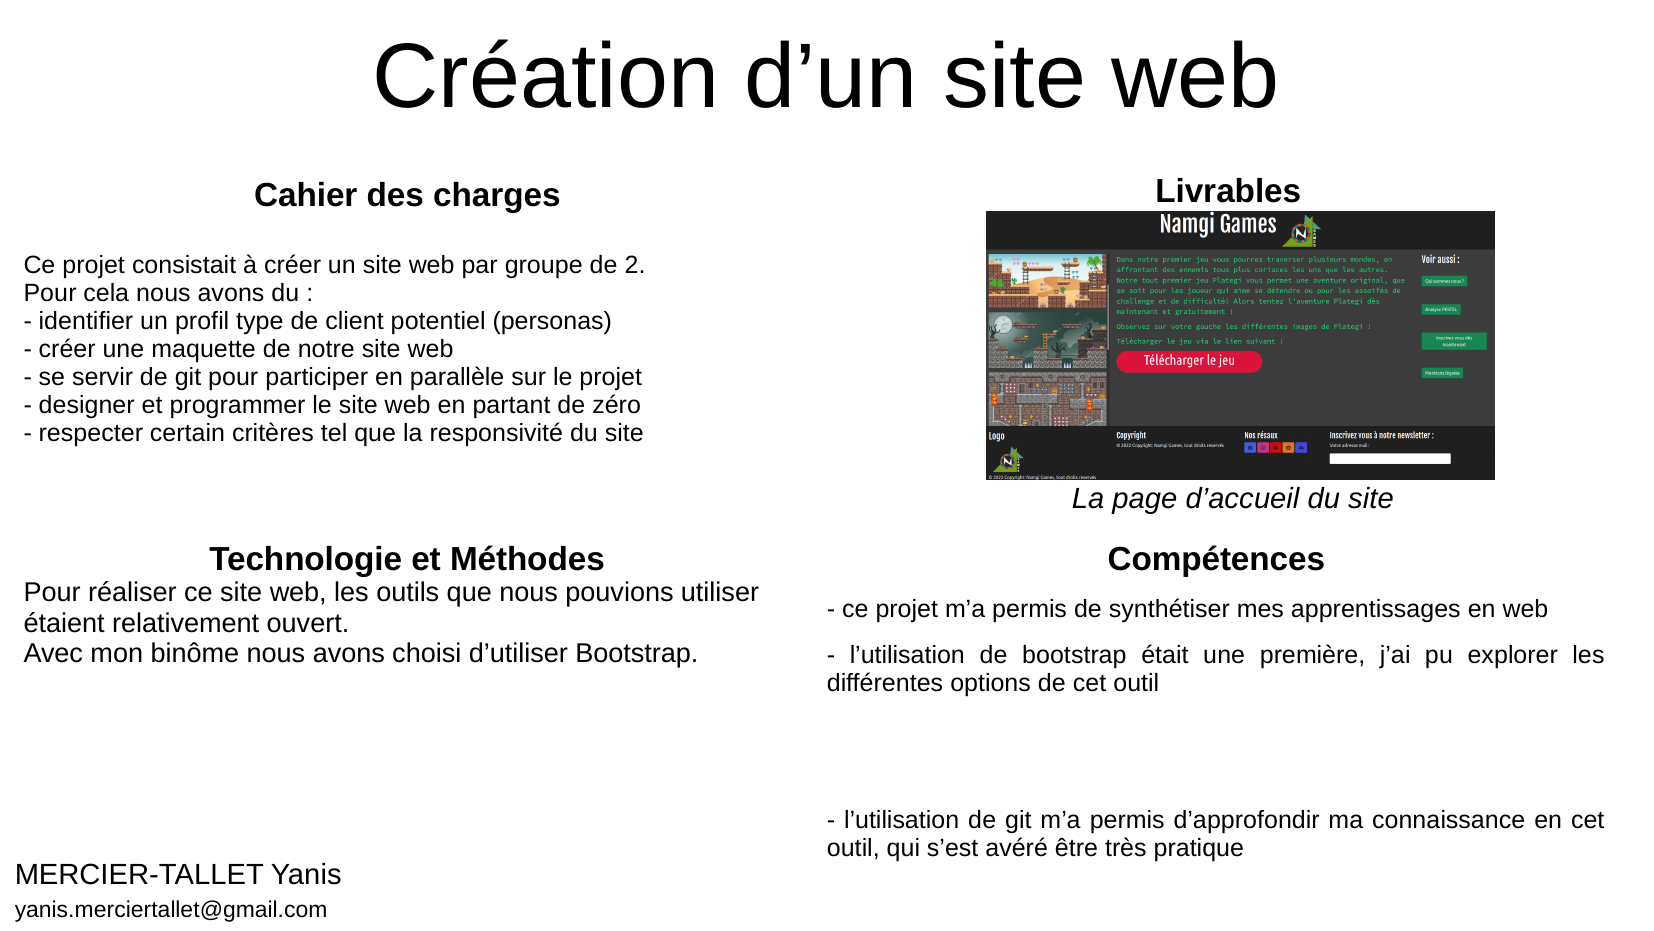

# Création d’un site web
Cahier des charges
Ce projet consistait à créer un site web par groupe de 2.
Pour cela nous avons du :
- identifier un profil type de client potentiel (personas)
- créer une maquette de notre site web
- se servir de git pour participer en parallèle sur le projet
- designer et programmer le site web en partant de zéro
- respecter certain critères tel que la responsivité du site
Livrables
La page d’accueil du site
Compétences
- ce projet m’a permis de synthétiser mes apprentissages en web
- l’utilisation de bootstrap était une première, j’ai pu explorer les différentes options de cet outil
- l’utilisation de git m’a permis d’approfondir ma connaissance en cet outil, qui s’est avéré être très pratique
Technologie et Méthodes
Pour réaliser ce site web, les outils que nous pouvions utiliser étaient relativement ouvert.
Avec mon binôme nous avons choisi d’utiliser Bootstrap.
MERCIER-TALLET Yanis
yanis.merciertallet@gmail.com